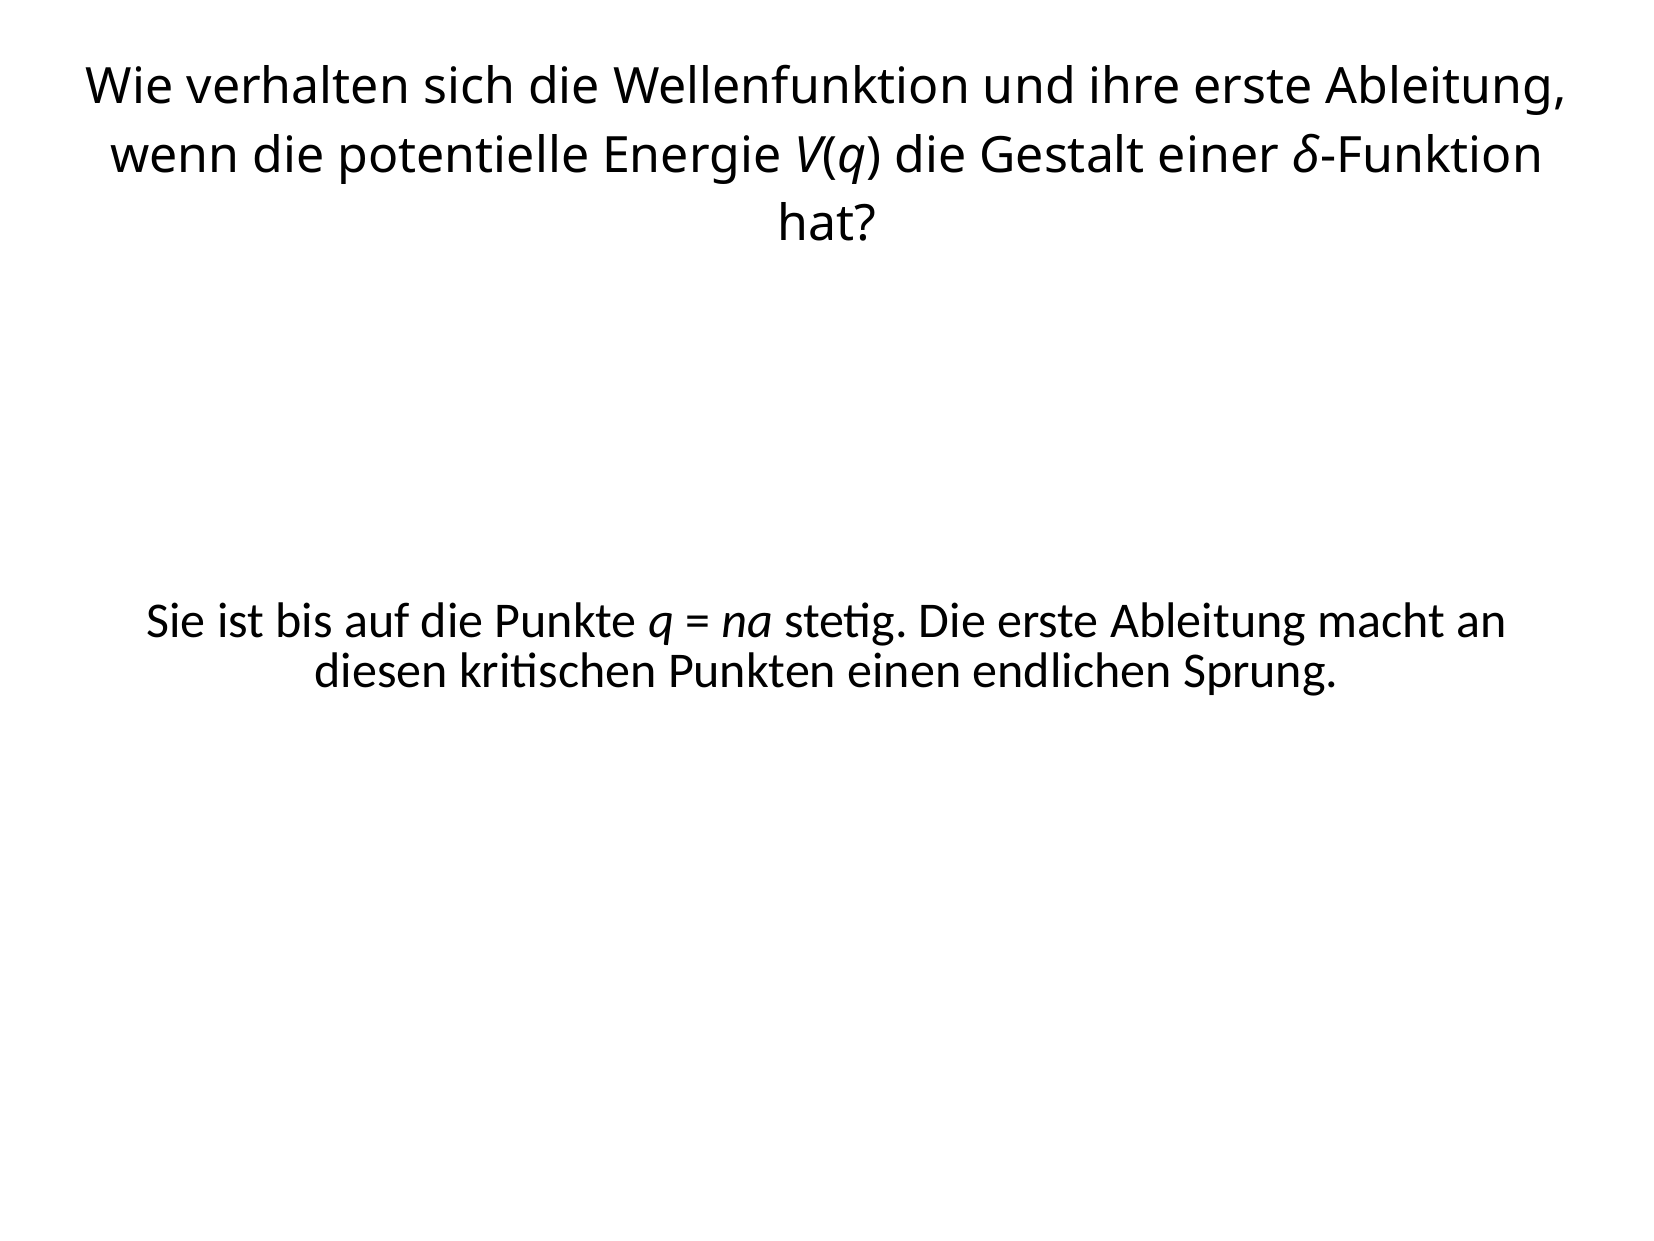

# Wie verhalten sich die Wellenfunktion und ihre erste Ableitung, wenn die potentielle Energie V(q) die Gestalt einer δ-Funktion hat?
Sie ist bis auf die Punkte q = na stetig. Die erste Ableitung macht an diesen kritischen Punkten einen endlichen Sprung.